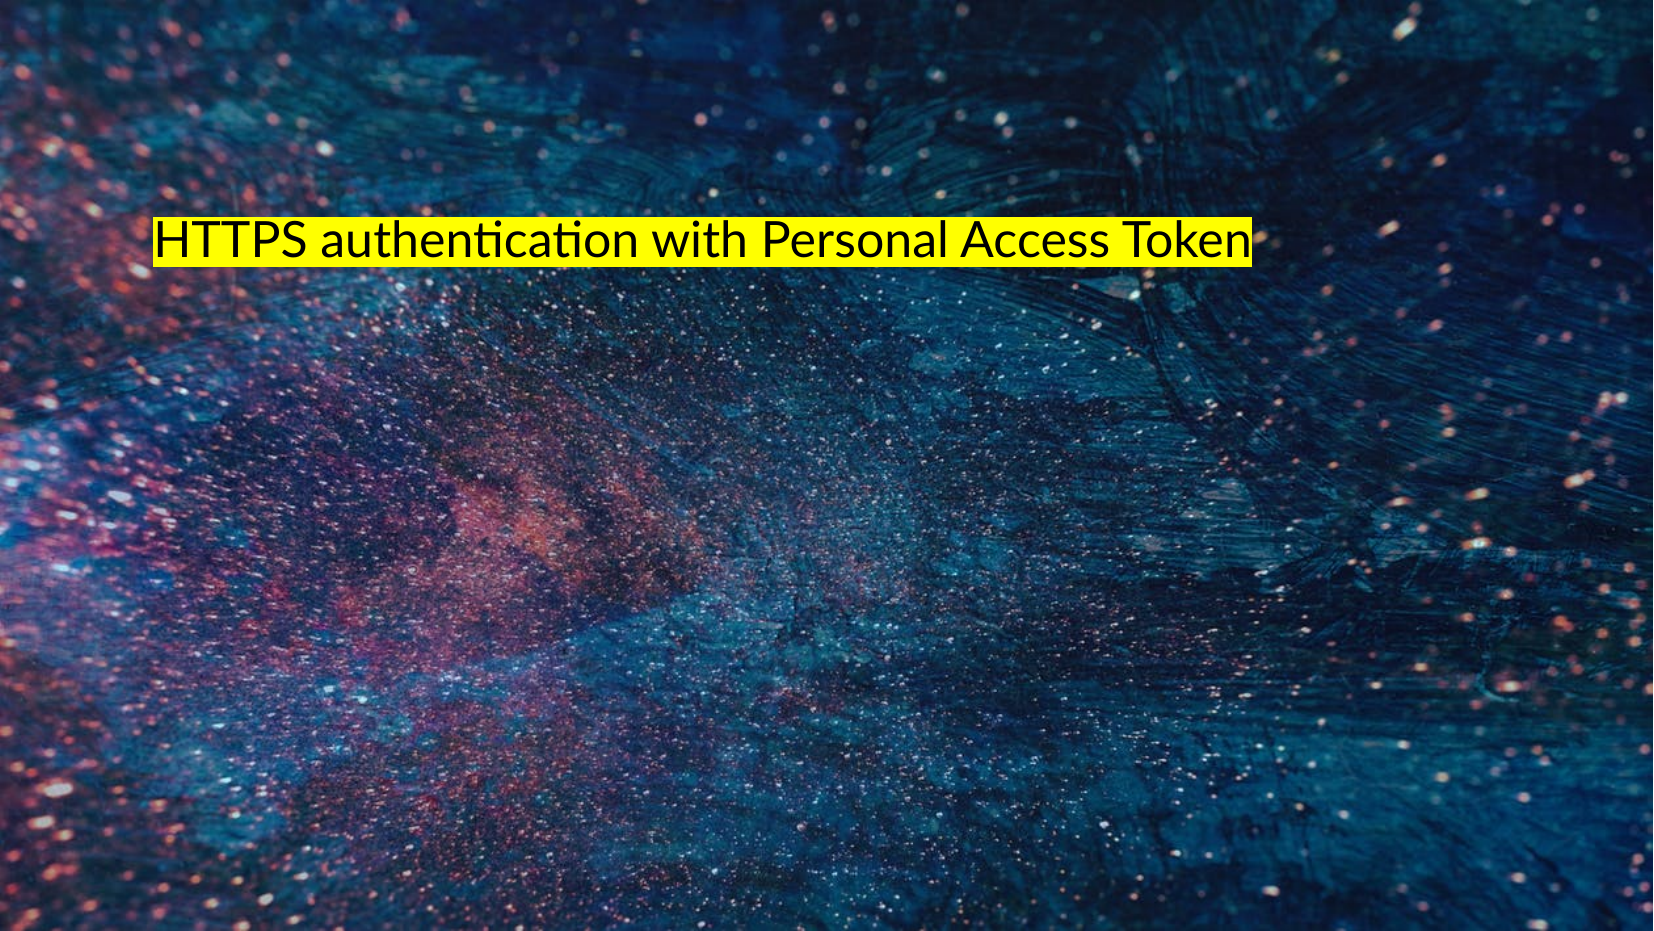

#
HTTPS authentication with Personal Access Token